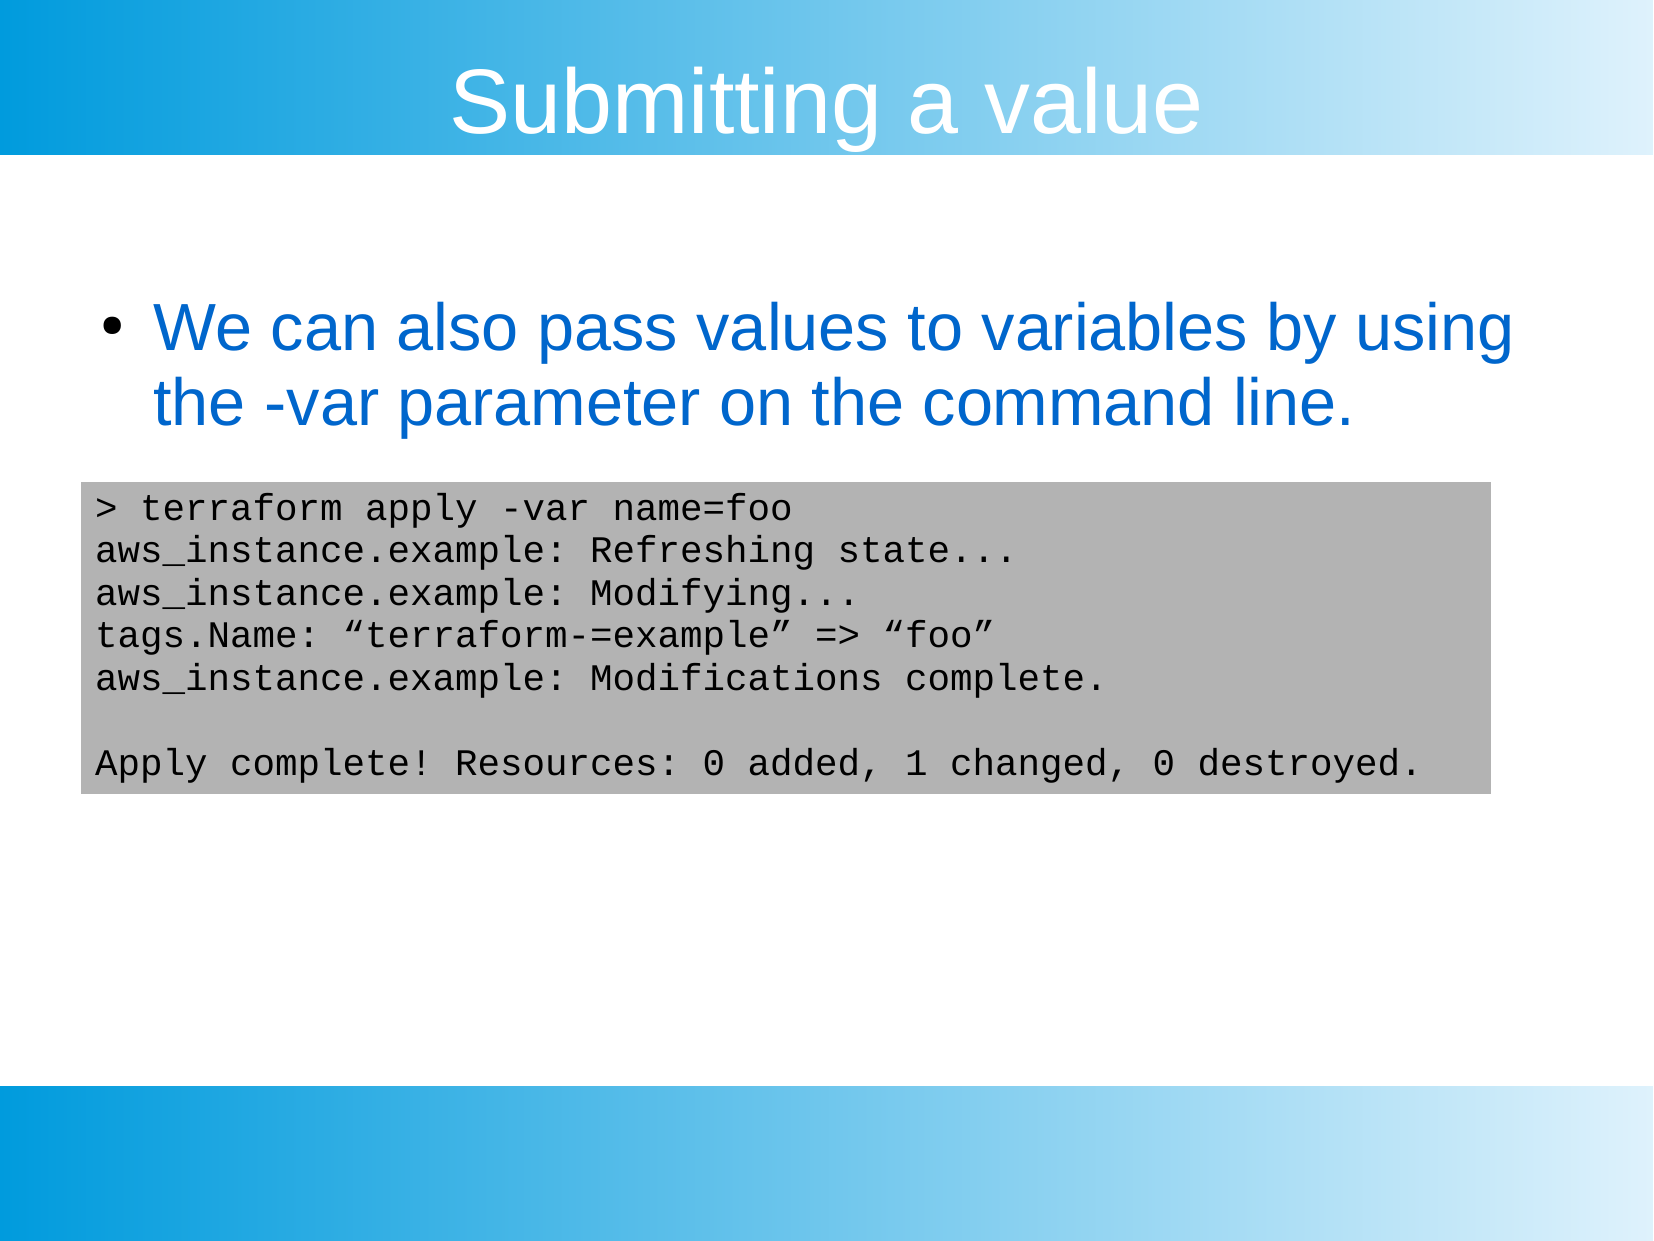

# Submitting a value
We can also pass values to variables by using the -var parameter on the command line.
| > terraform apply -var name=foo aws\_instance.example: Refreshing state... aws\_instance.example: Modifying... tags.Name: “terraform-=example” => “foo” aws\_instance.example: Modifications complete. Apply complete! Resources: 0 added, 1 changed, 0 destroyed. |
| --- |